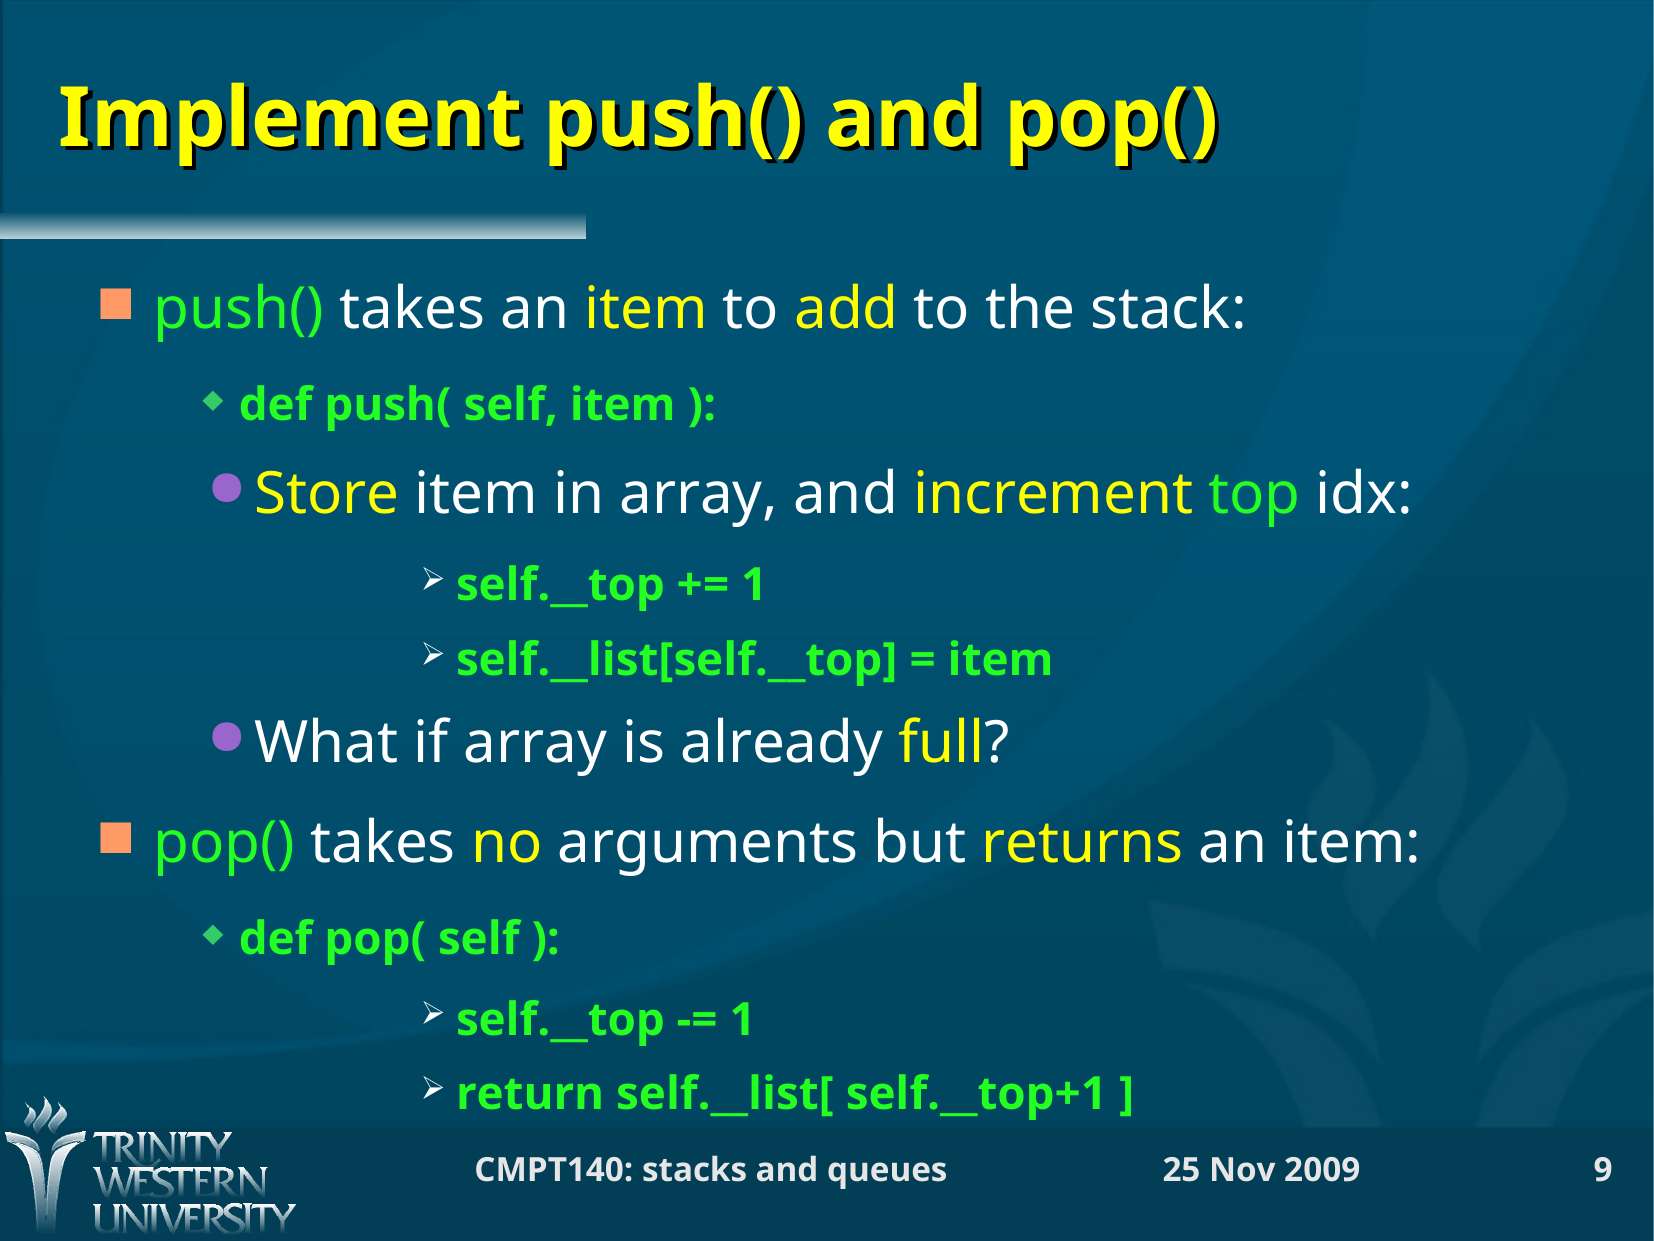

# Implement push() and pop()
push() takes an item to add to the stack:
def push( self, item ):
Store item in array, and increment top idx:
self.__top += 1
self.__list[self.__top] = item
What if array is already full?
pop() takes no arguments but returns an item:
def pop( self ):
self.__top -= 1
return self.__list[ self.__top+1 ]
CMPT140: stacks and queues
25 Nov 2009
9